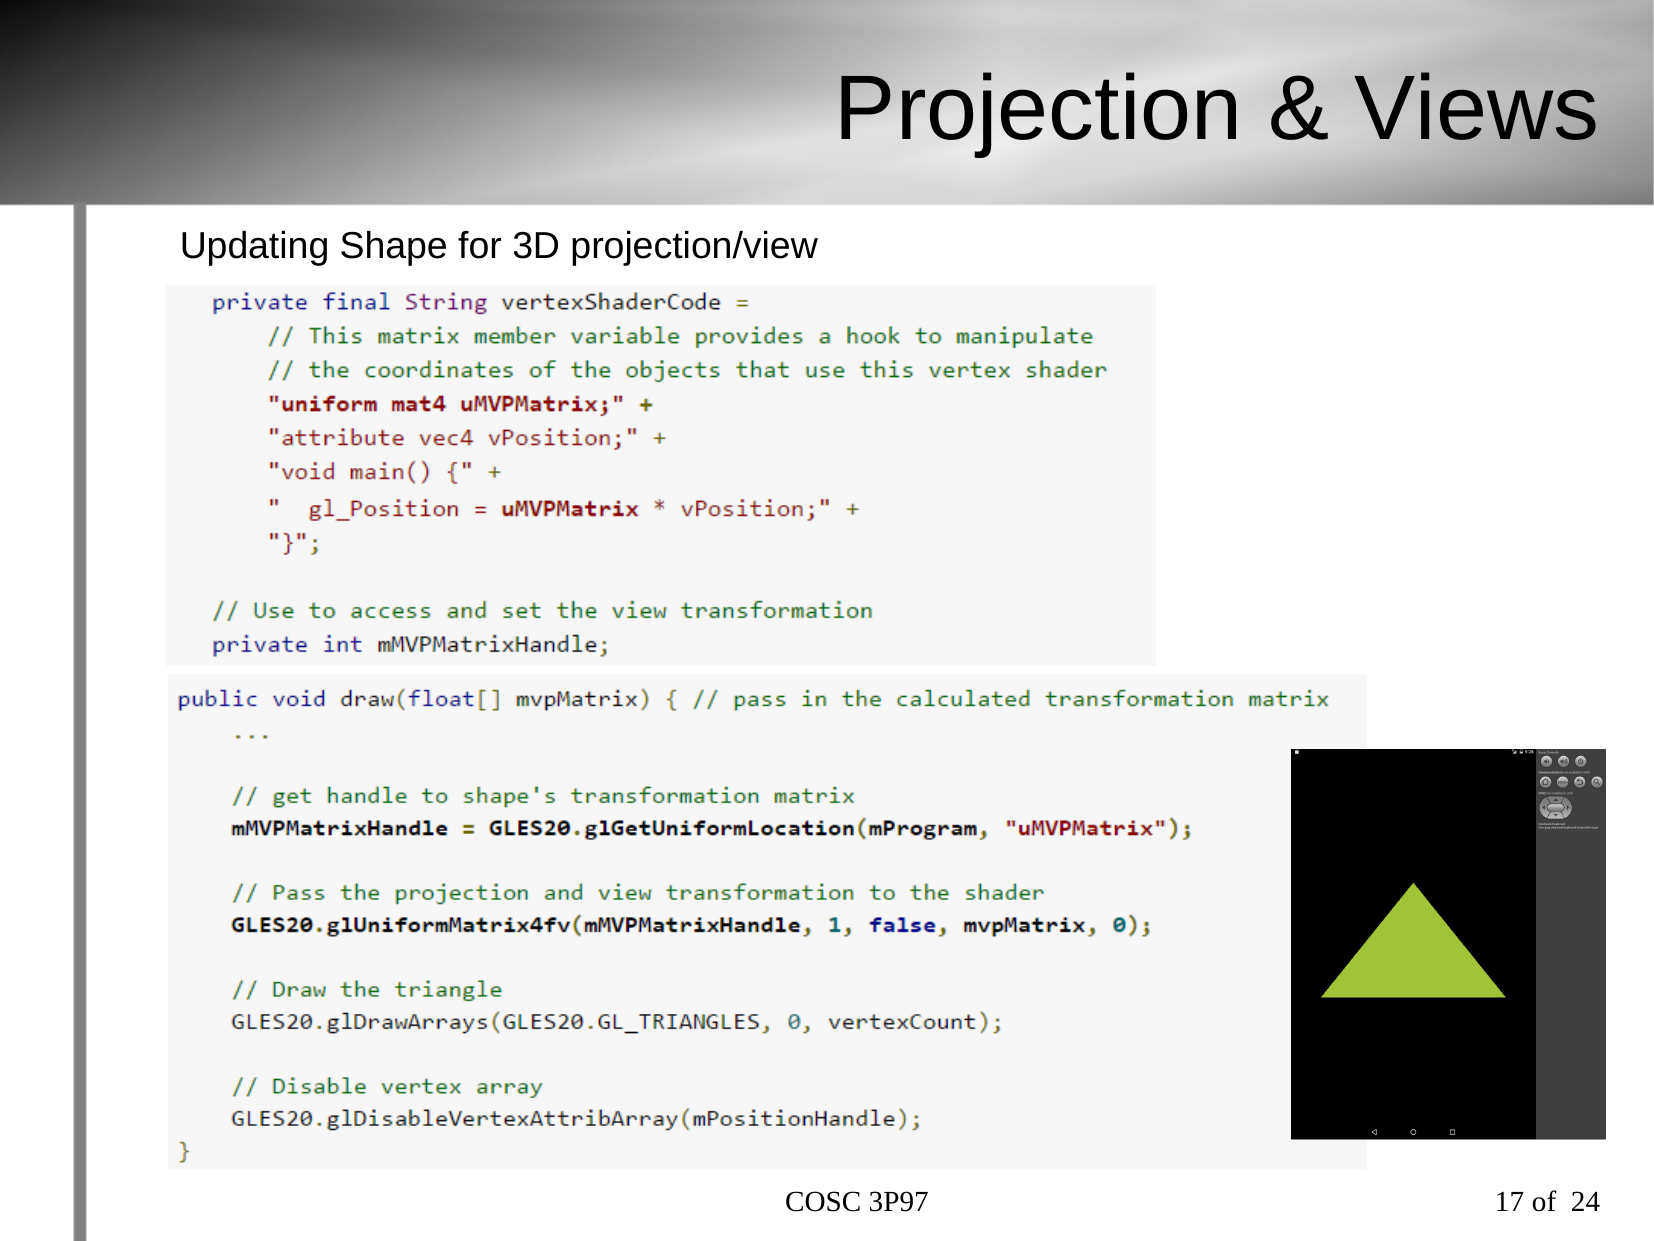

# Projection & Views
Updating Shape for 3D projection/view
COSC 3P97
17